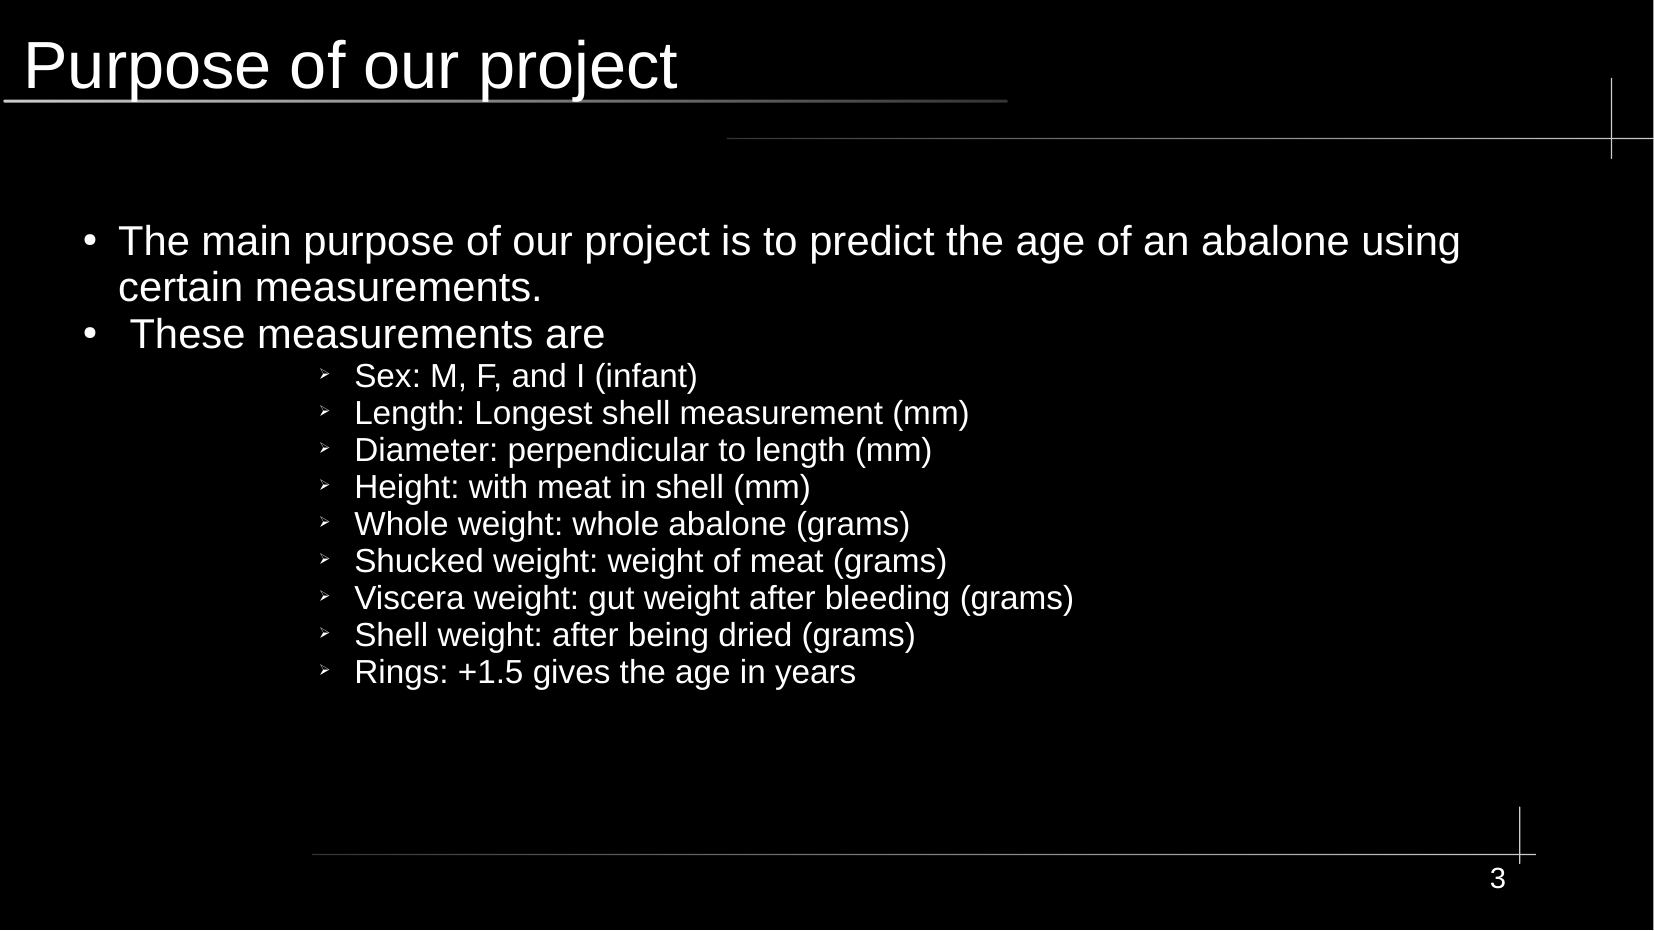

# Purpose of our project
The main purpose of our project is to predict the age of an abalone using certain measurements.
 These measurements are
Sex: M, F, and I (infant)
Length: Longest shell measurement (mm)
Diameter: perpendicular to length (mm)
Height: with meat in shell (mm)
Whole weight: whole abalone (grams)
Shucked weight: weight of meat (grams)
Viscera weight: gut weight after bleeding (grams)
Shell weight: after being dried (grams)
Rings: +1.5 gives the age in years
3